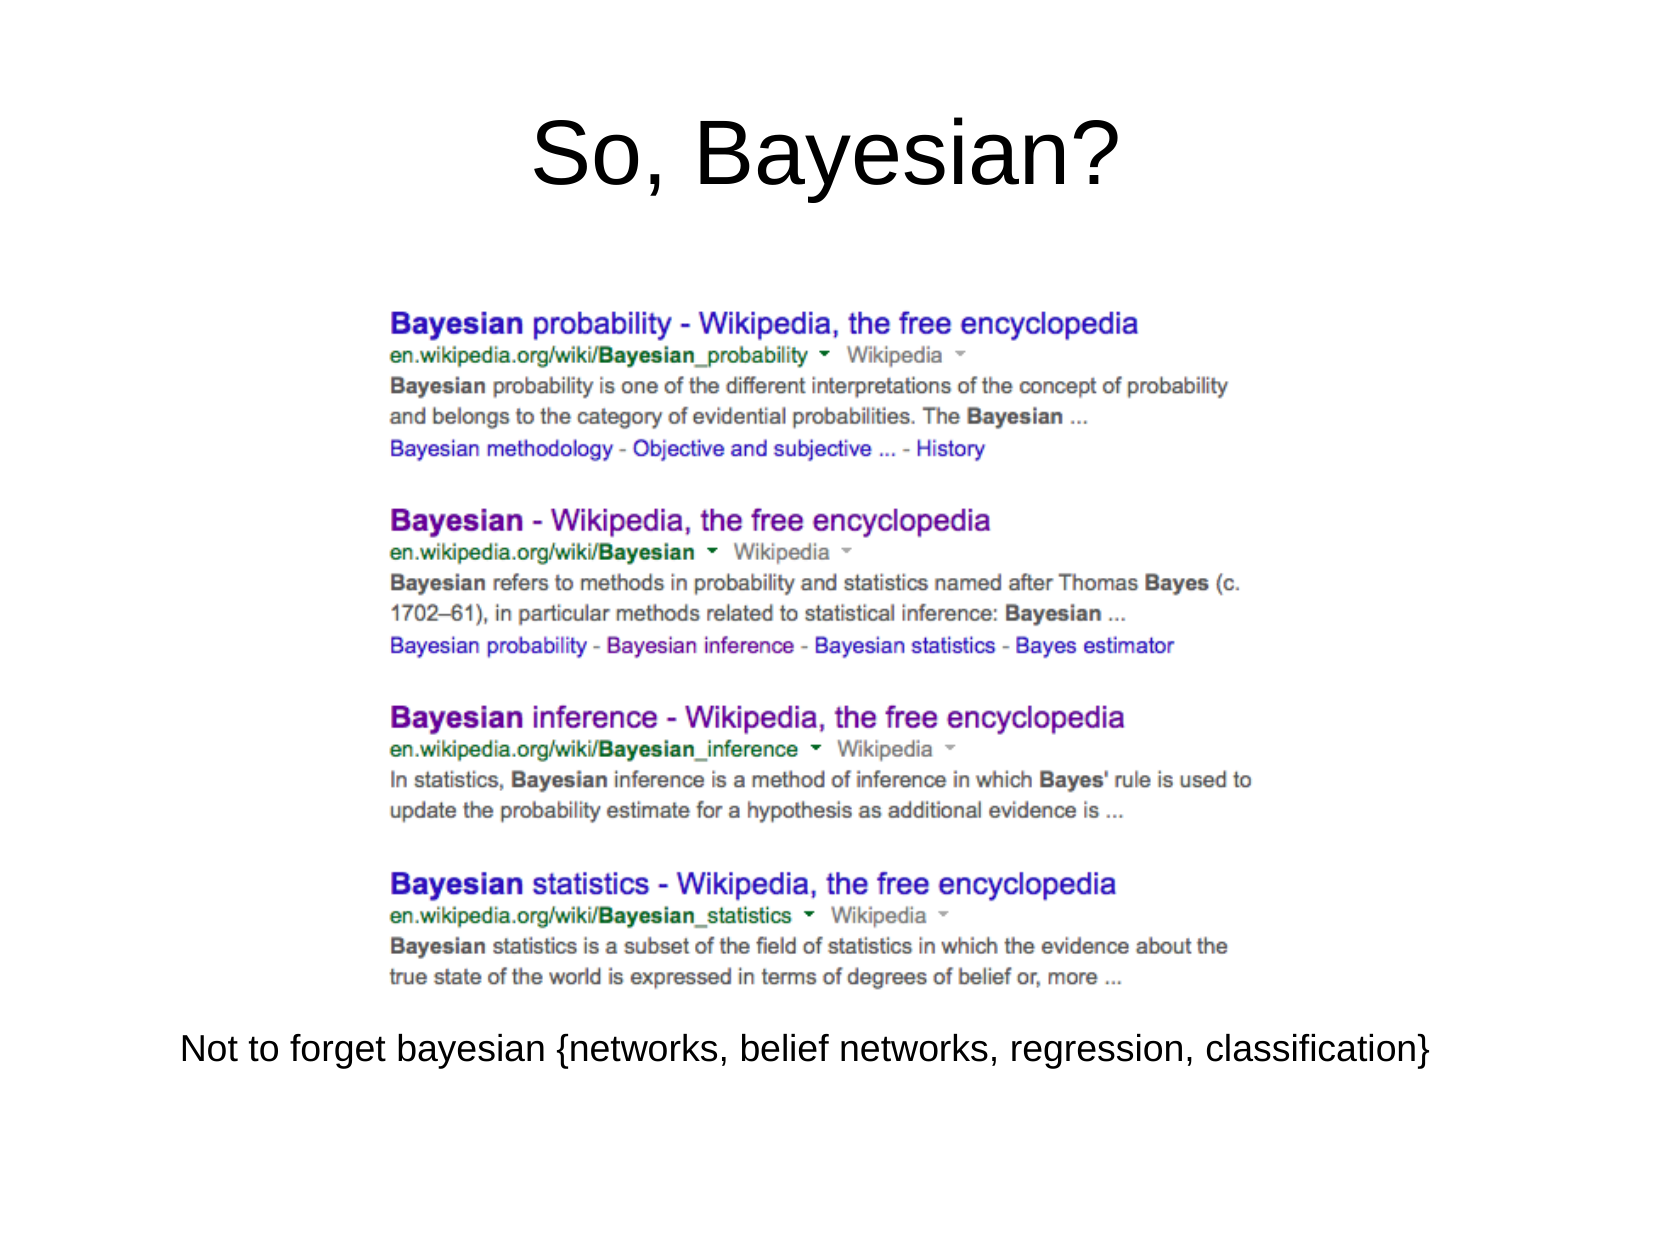

# So, Bayesian?
Not to forget bayesian {networks, belief networks, regression, classification}